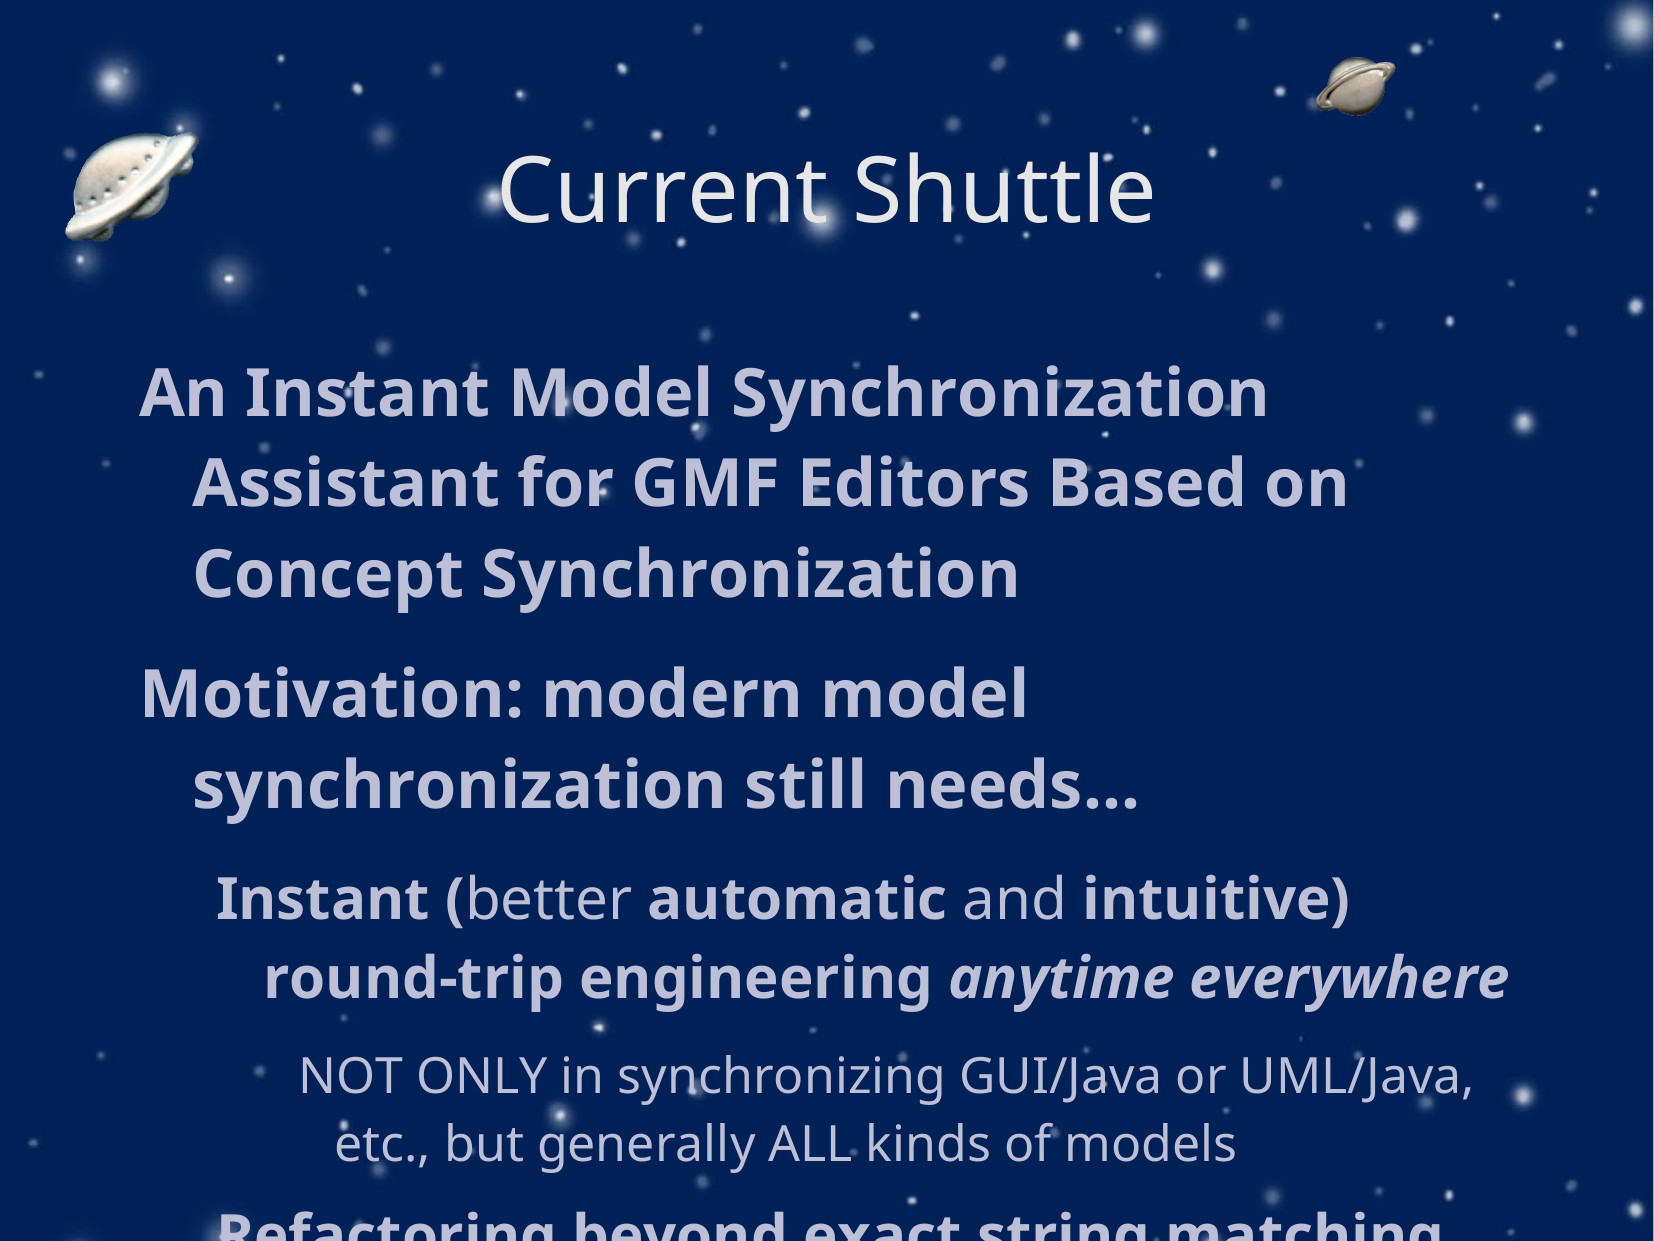

# Current Shuttle
An Instant Model Synchronization Assistant for GMF Editors Based on Concept Synchronization
Motivation: modern model synchronization still needs...
Instant (better automatic and intuitive) round-trip engineering anytime everywhere
NOT ONLY in synchronizing GUI/Java or UML/Java, etc., but generally ALL kinds of models
Refactoring beyond exact string matching
E.g. renaming variable – in variable name and comment there may be different occurrences of the equivalent term.